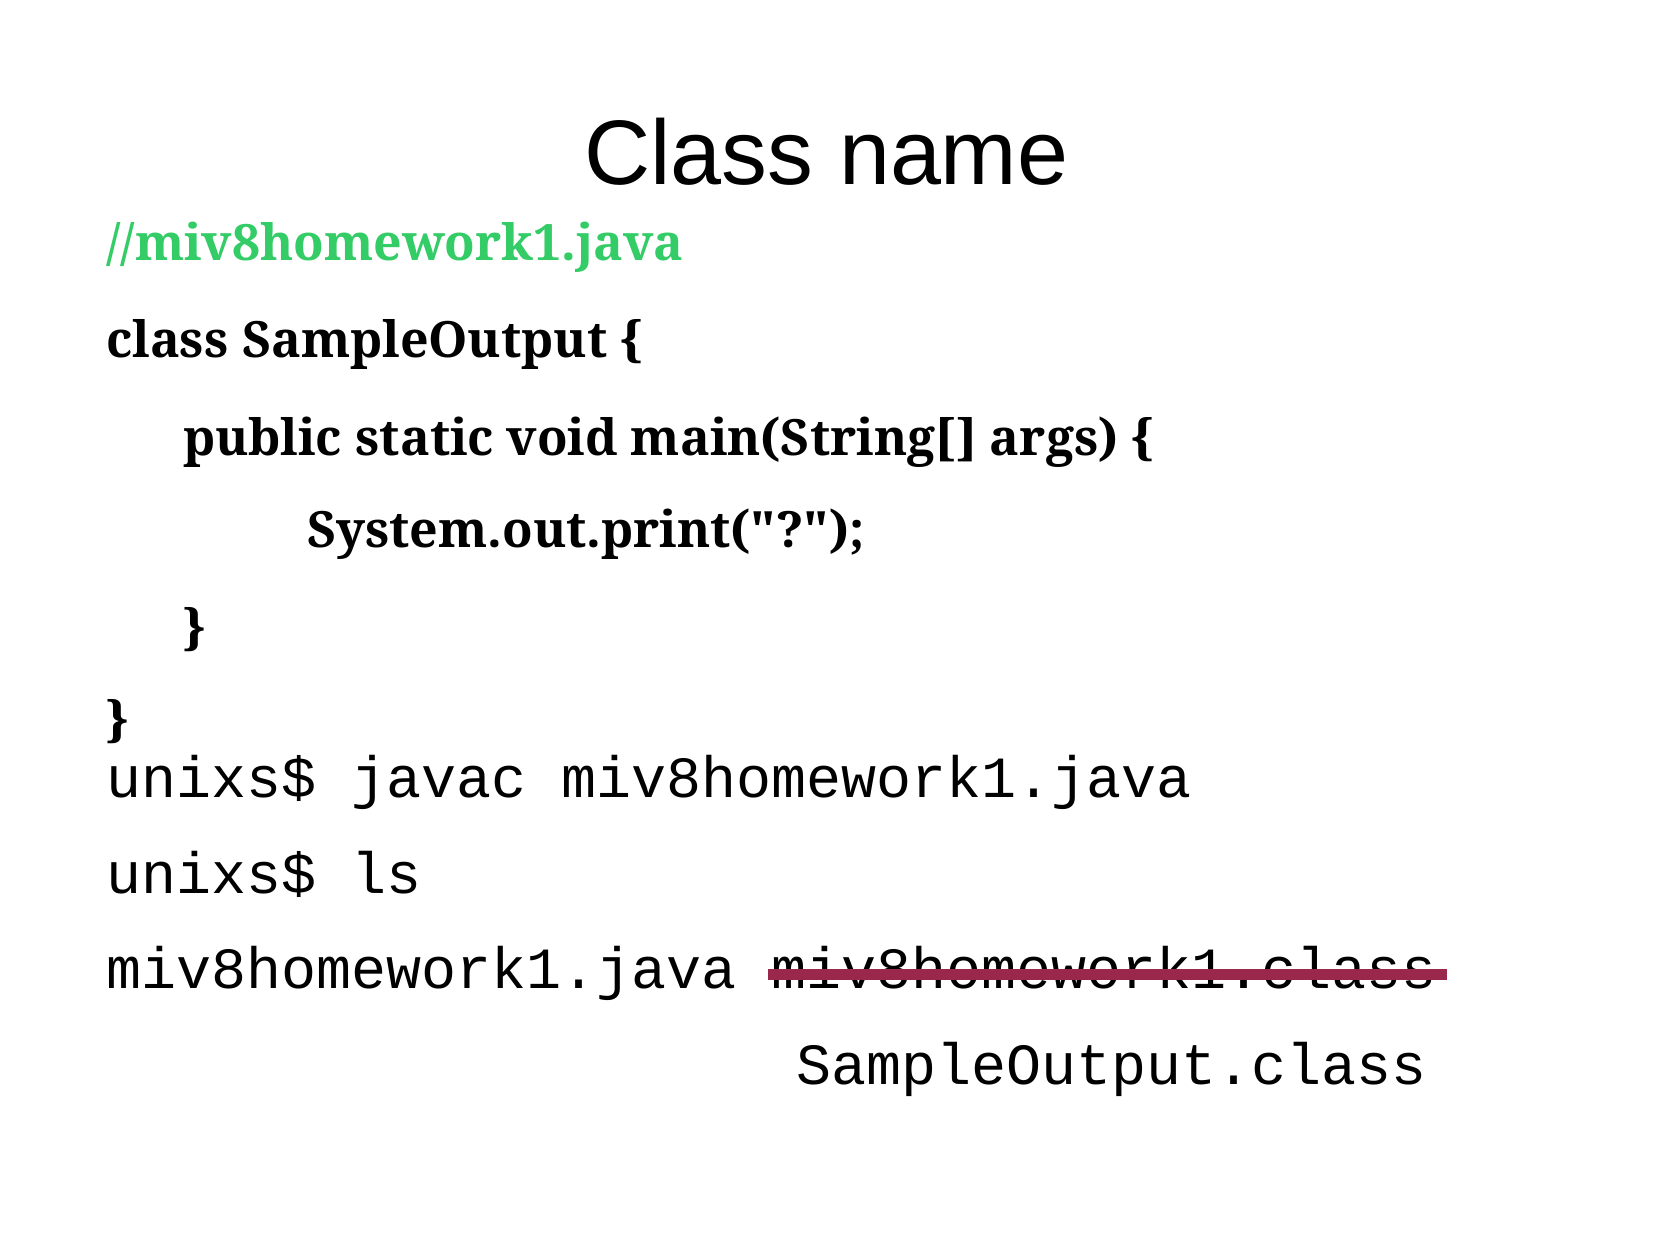

# Class name
//miv8homework1.java
class SampleOutput {
public static void main(String[] args) {
 		System.out.print("?");
}
}
unixs$ javac miv8homework1.java
unixs$ ls
miv8homework1.java miv8homework1.class
 SampleOutput.class